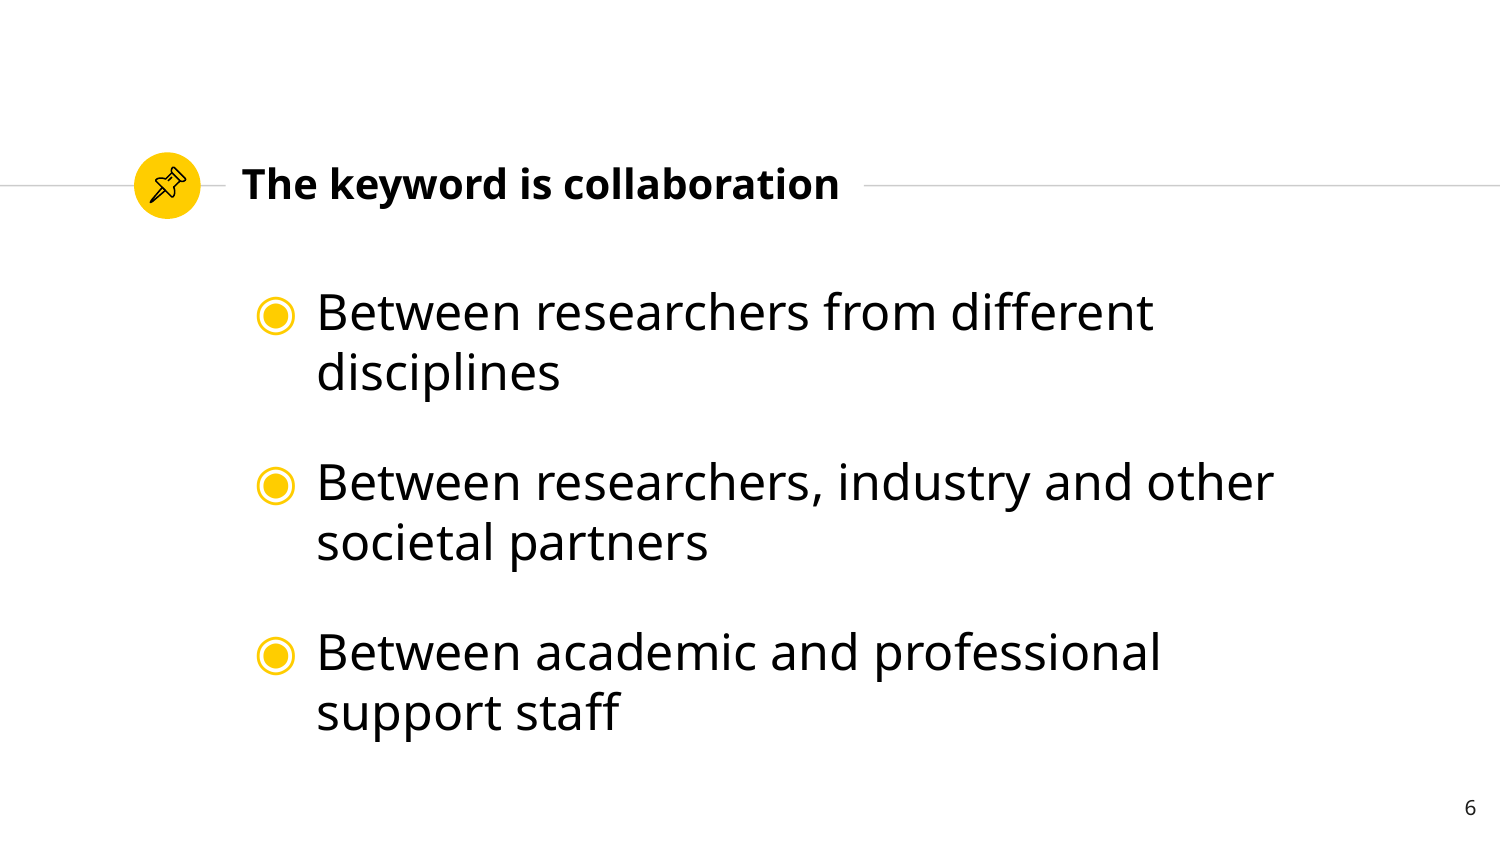

# The keyword is collaboration
Between researchers from different disciplines
Between researchers, industry and other societal partners
Between academic and professional support staff